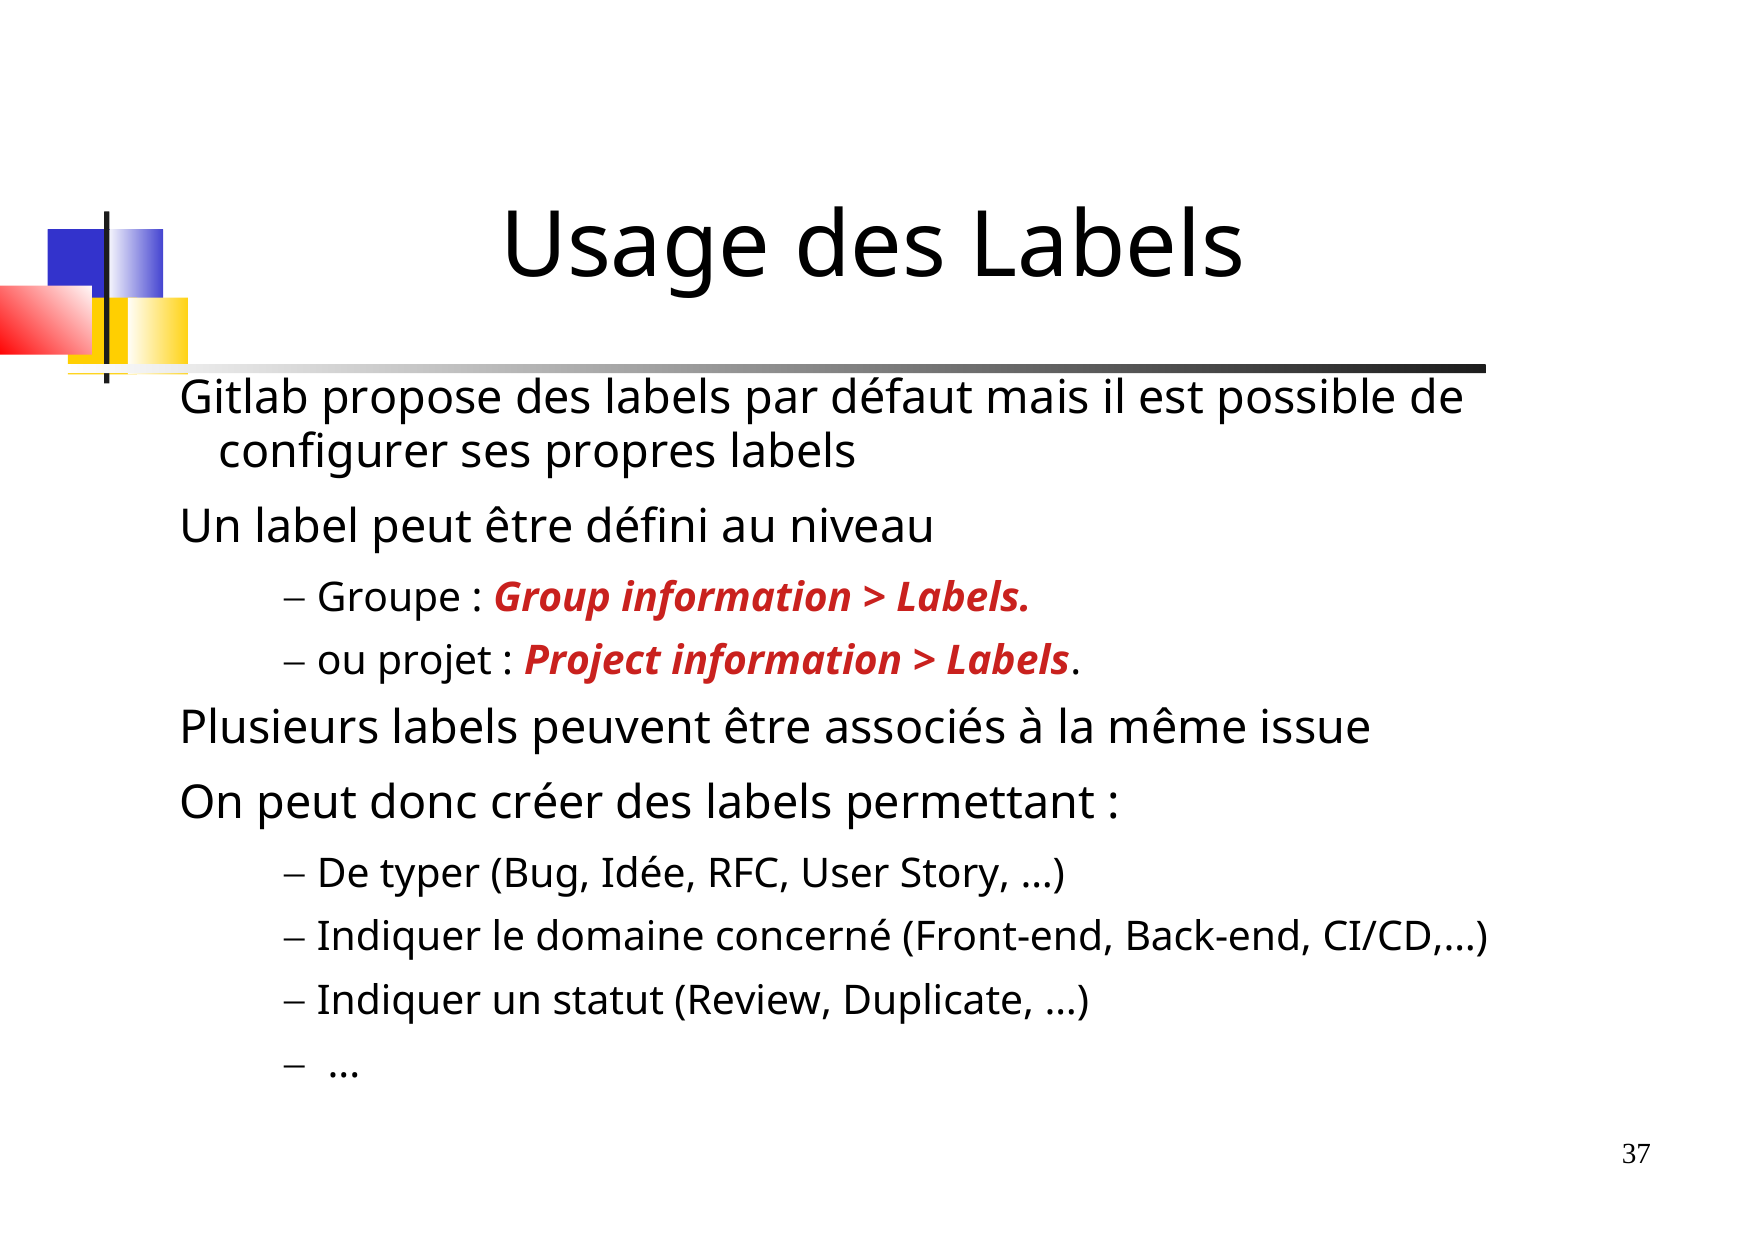

# Usage des Labels
Gitlab propose des labels par défaut mais il est possible de configurer ses propres labels
Un label peut être défini au niveau
Groupe : Group information > Labels.
ou projet : Project information > Labels.
Plusieurs labels peuvent être associés à la même issue
On peut donc créer des labels permettant :
De typer (Bug, Idée, RFC, User Story, …)
Indiquer le domaine concerné (Front-end, Back-end, CI/CD,…)
Indiquer un statut (Review, Duplicate, …)
 ...